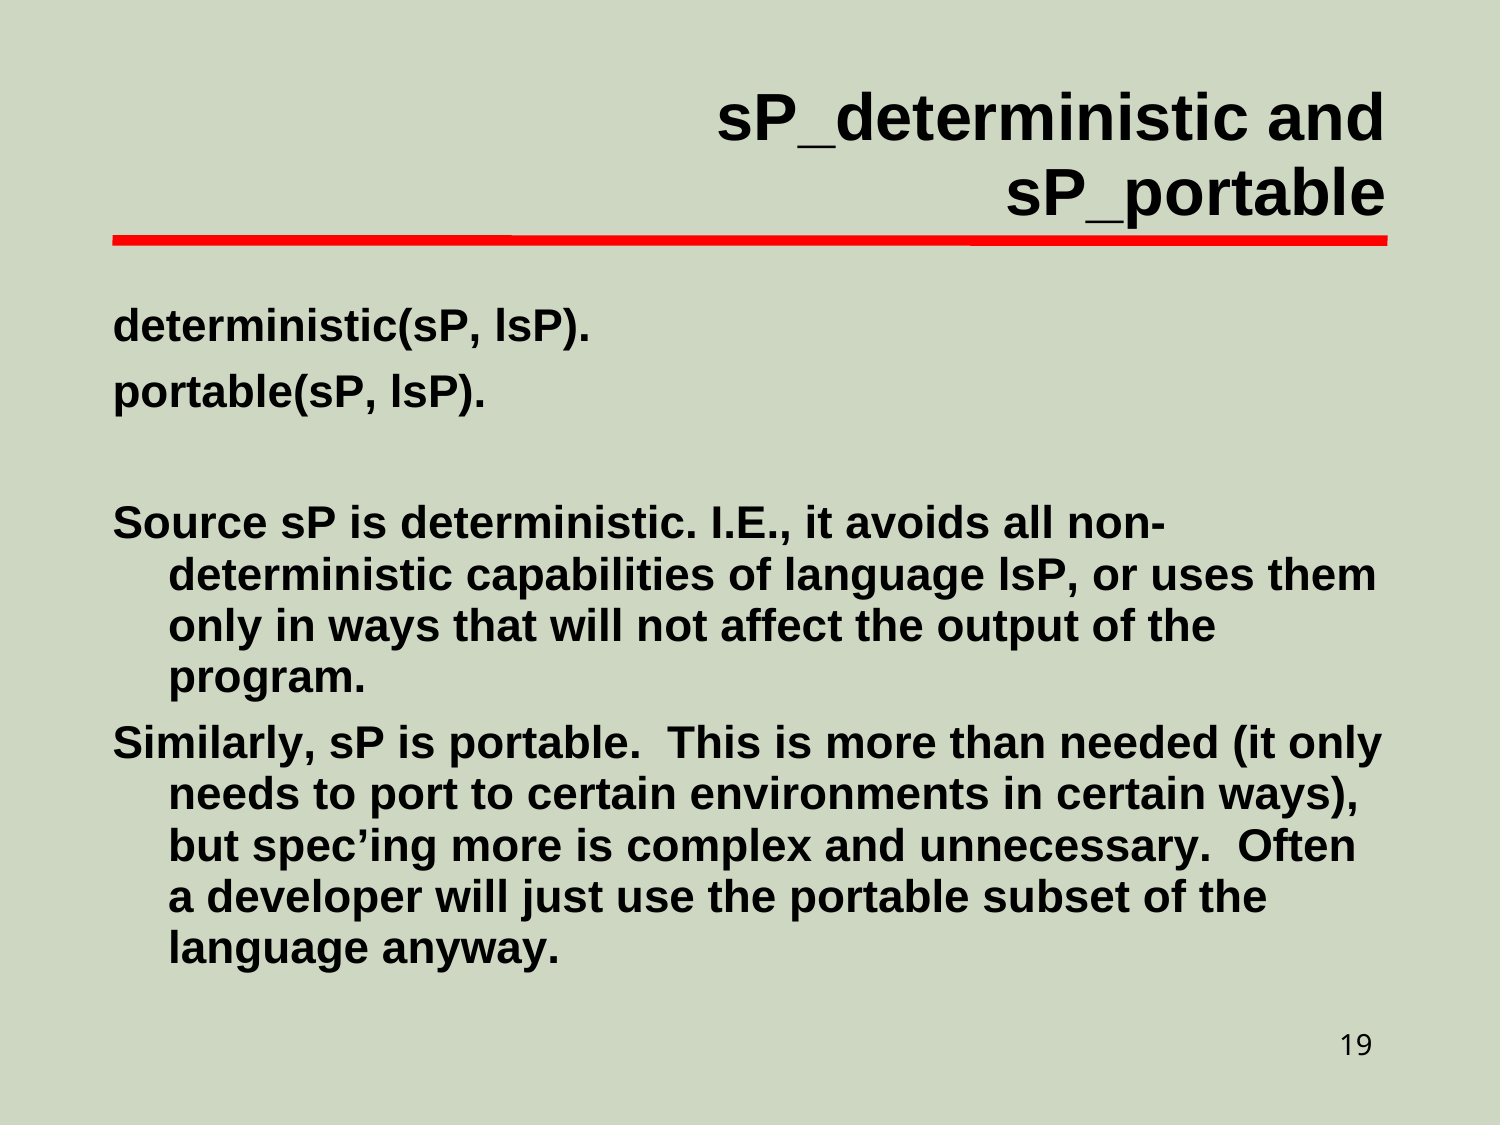

# sP_deterministic and sP_portable
deterministic(sP, lsP).
portable(sP, lsP).
Source sP is deterministic. I.E., it avoids all non-deterministic capabilities of language lsP, or uses them only in ways that will not affect the output of the program.
Similarly, sP is portable. This is more than needed (it only needs to port to certain environments in certain ways), but spec’ing more is complex and unnecessary. Often a developer will just use the portable subset of the language anyway.